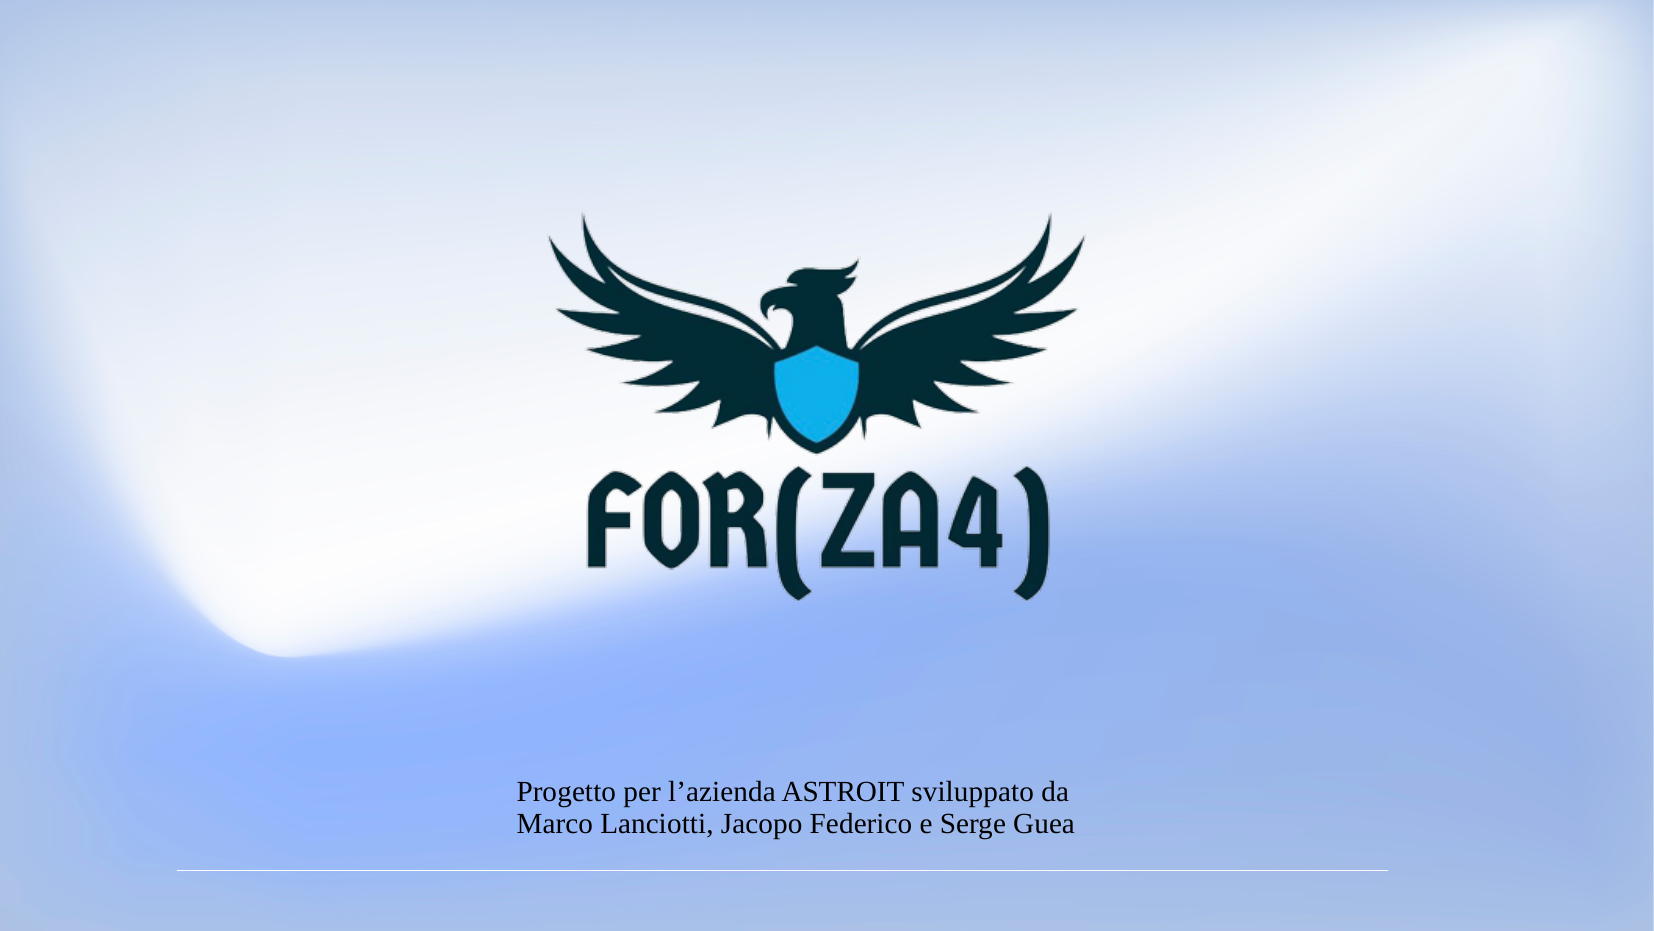

Progetto per l’azienda ASTROIT sviluppato da Marco Lanciotti, Jacopo Federico e Serge Guea